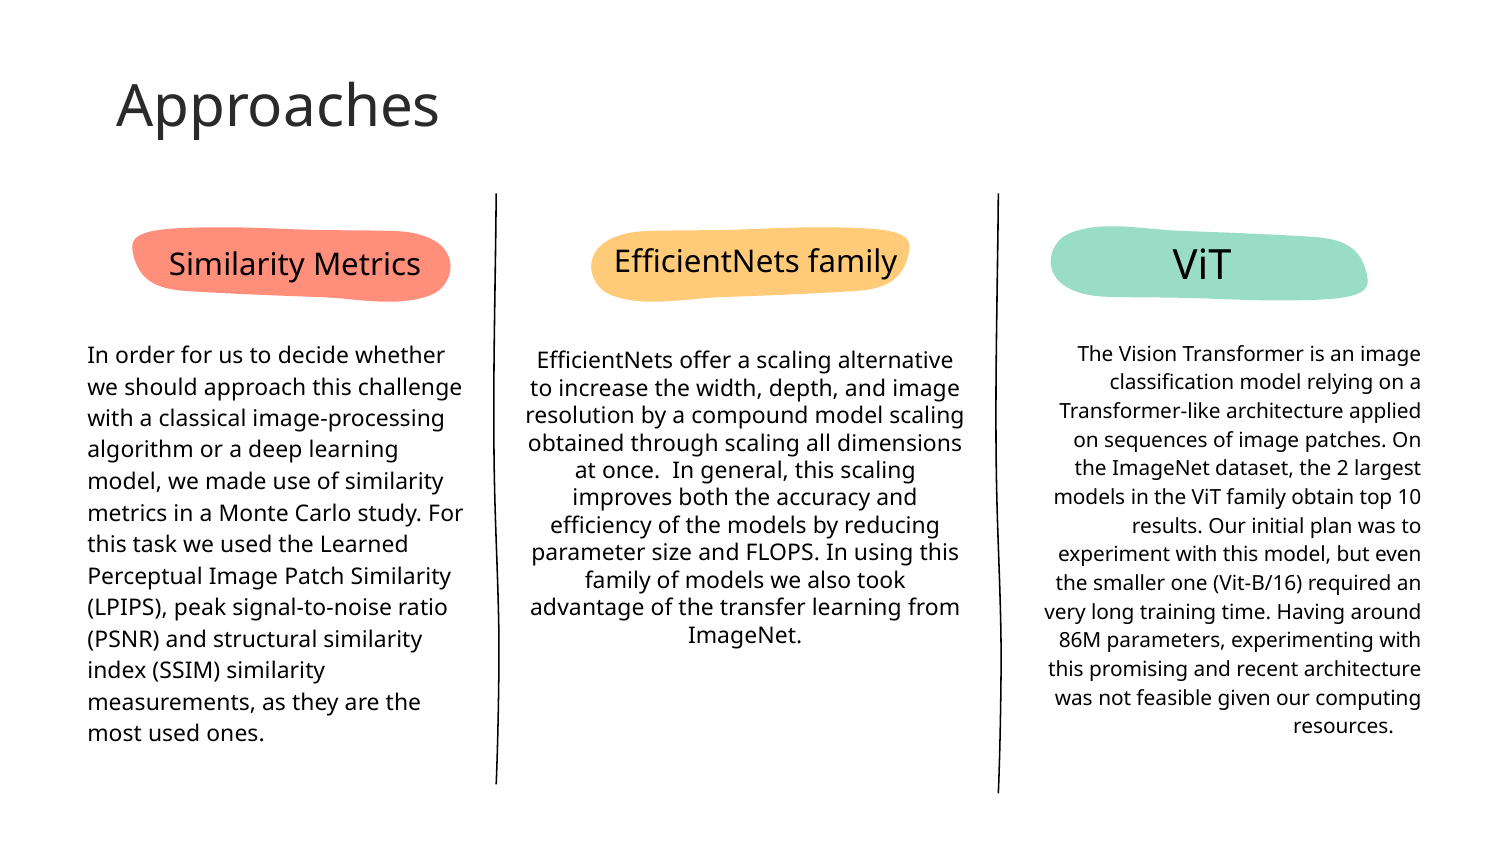

Approaches
Similarity Metrics
EfficientNets family
ViT
In order for us to decide whether we should approach this challenge with a classical image-processing algorithm or a deep learning model, we made use of similarity metrics in a Monte Carlo study. For this task we used the Learned Perceptual Image Patch Similarity (LPIPS), peak signal-to-noise ratio (PSNR) and structural similarity index (SSIM) similarity measurements, as they are the most used ones.
The Vision Transformer is an image classification model relying on a Transformer-like architecture applied on sequences of image patches. On the ImageNet dataset, the 2 largest models in the ViT family obtain top 10 results. Our initial plan was to experiment with this model, but even the smaller one (Vit-B/16) required an very long training time. Having around 86M parameters, experimenting with this promising and recent architecture was not feasible given our computing resources.
EfficientNets offer a scaling alternative to increase the width, depth, and image resolution by a compound model scaling obtained through scaling all dimensions at once. In general, this scaling improves both the accuracy and efficiency of the models by reducing parameter size and FLOPS. In using this family of models we also took advantage of the transfer learning from ImageNet.